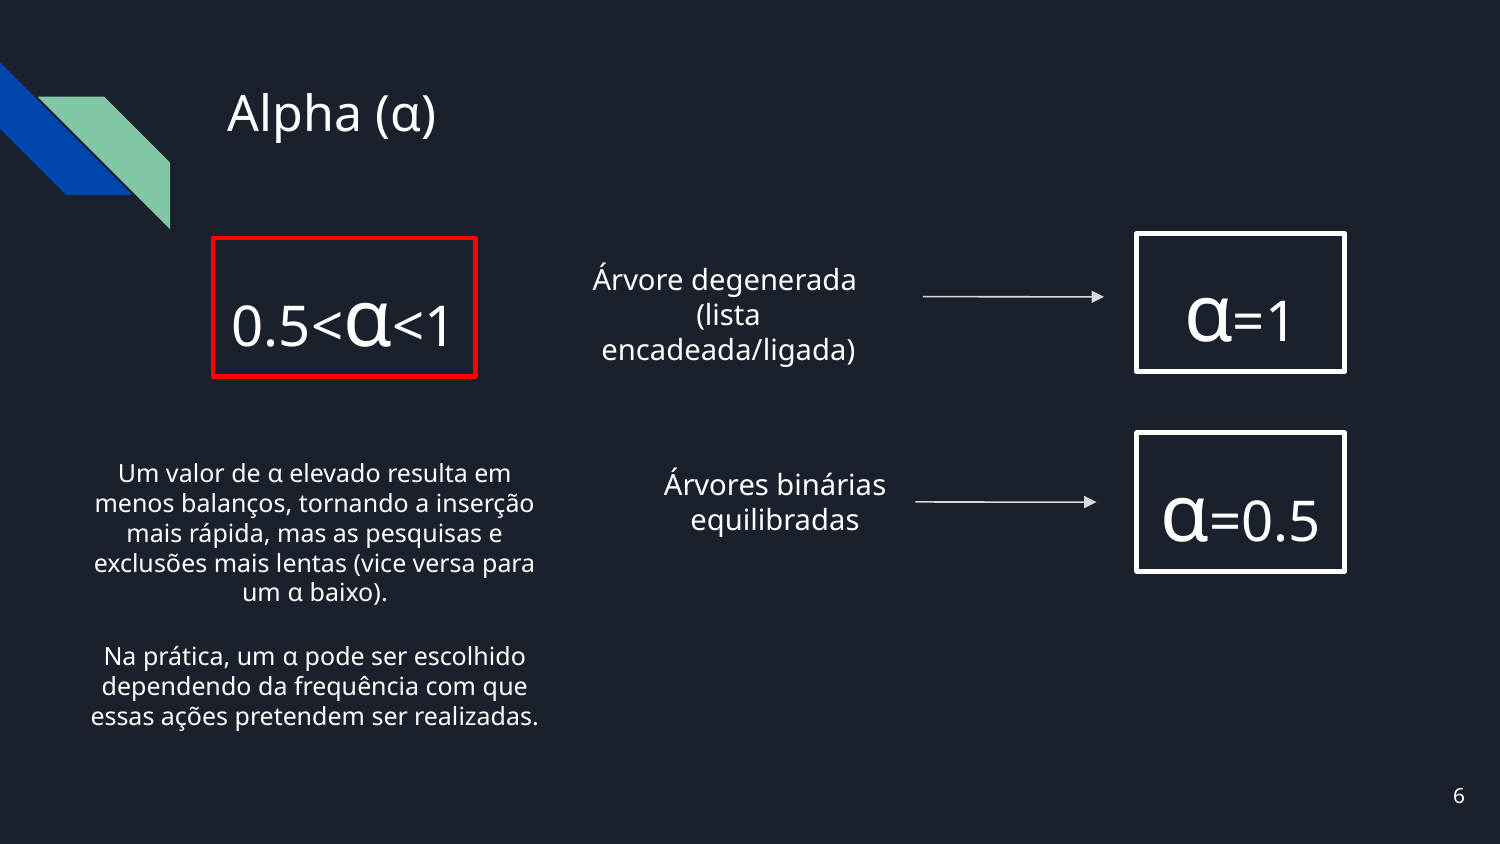

# Alpha (α)
α=1
0.5<α<1
Árvore degenerada
(lista encadeada/ligada)
α=0.5
Um valor de α elevado resulta em menos balanços, tornando a inserção mais rápida, mas as pesquisas e exclusões mais lentas (vice versa para um α baixo).
Árvores binárias equilibradas
Na prática, um α pode ser escolhido dependendo da frequência com que essas ações pretendem ser realizadas.